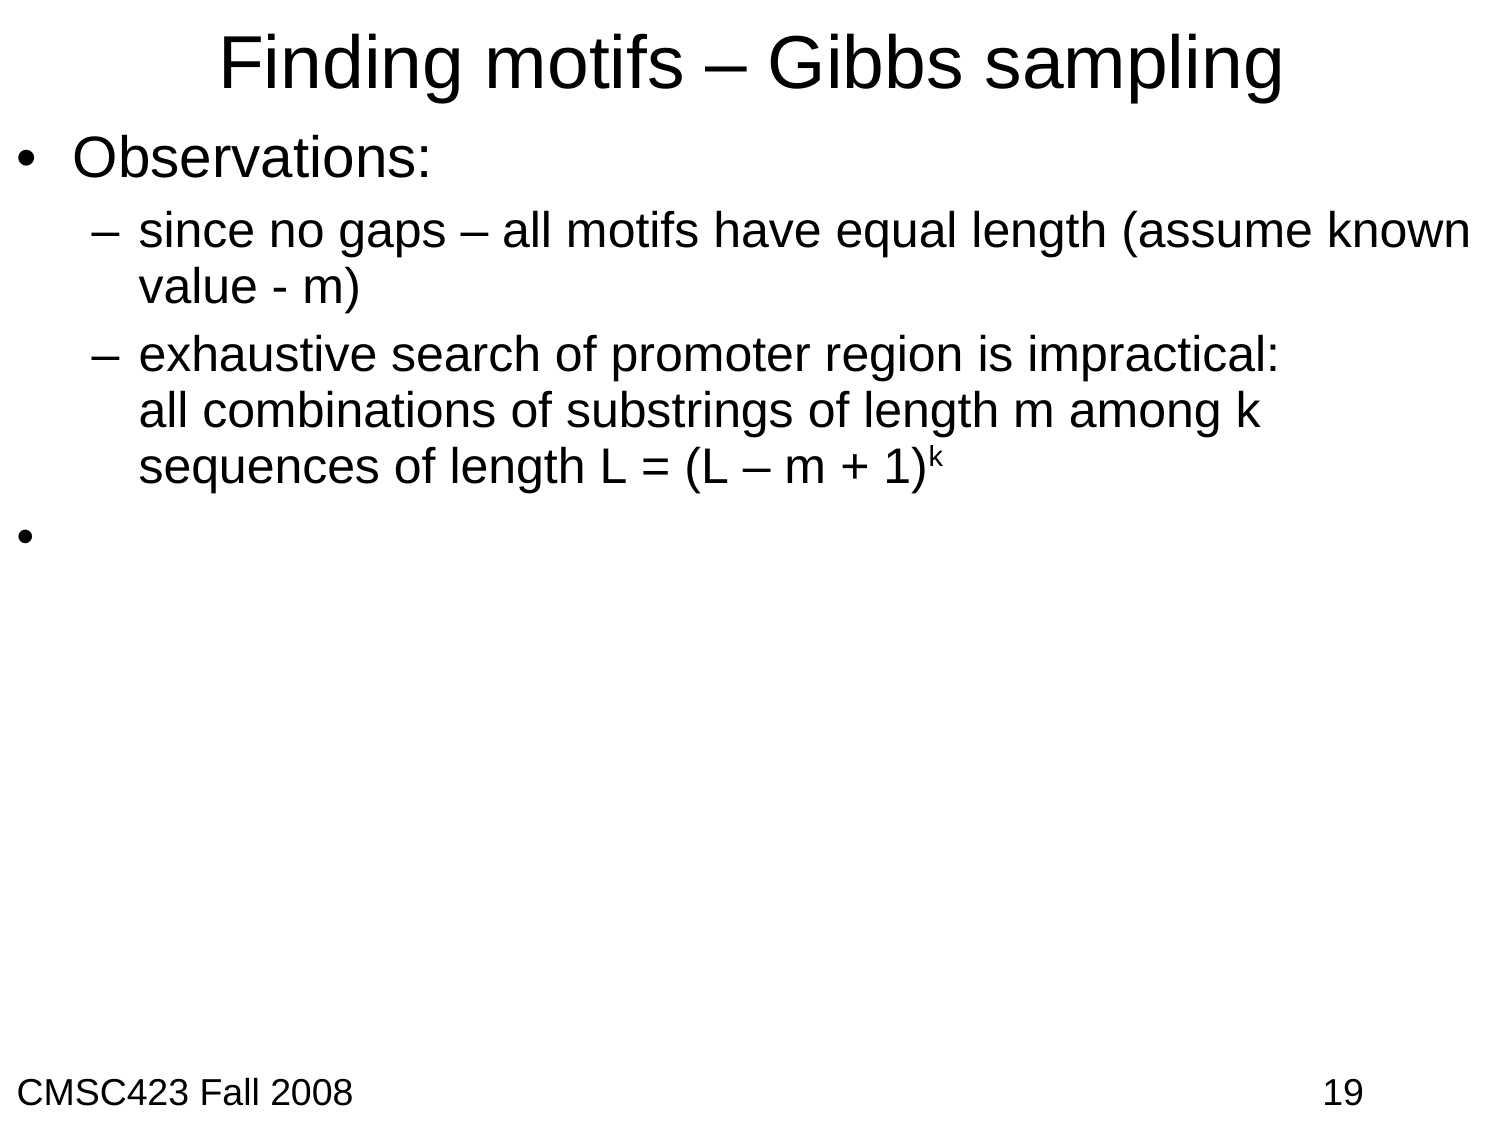

# Finding motifs – Gibbs sampling
Observations:
since no gaps – all motifs have equal length (assume known value - m)
exhaustive search of promoter region is impractical:
all combinations of substrings of length m among k sequences of length L = (L – m + 1)k
CMSC423 Fall 2008
19